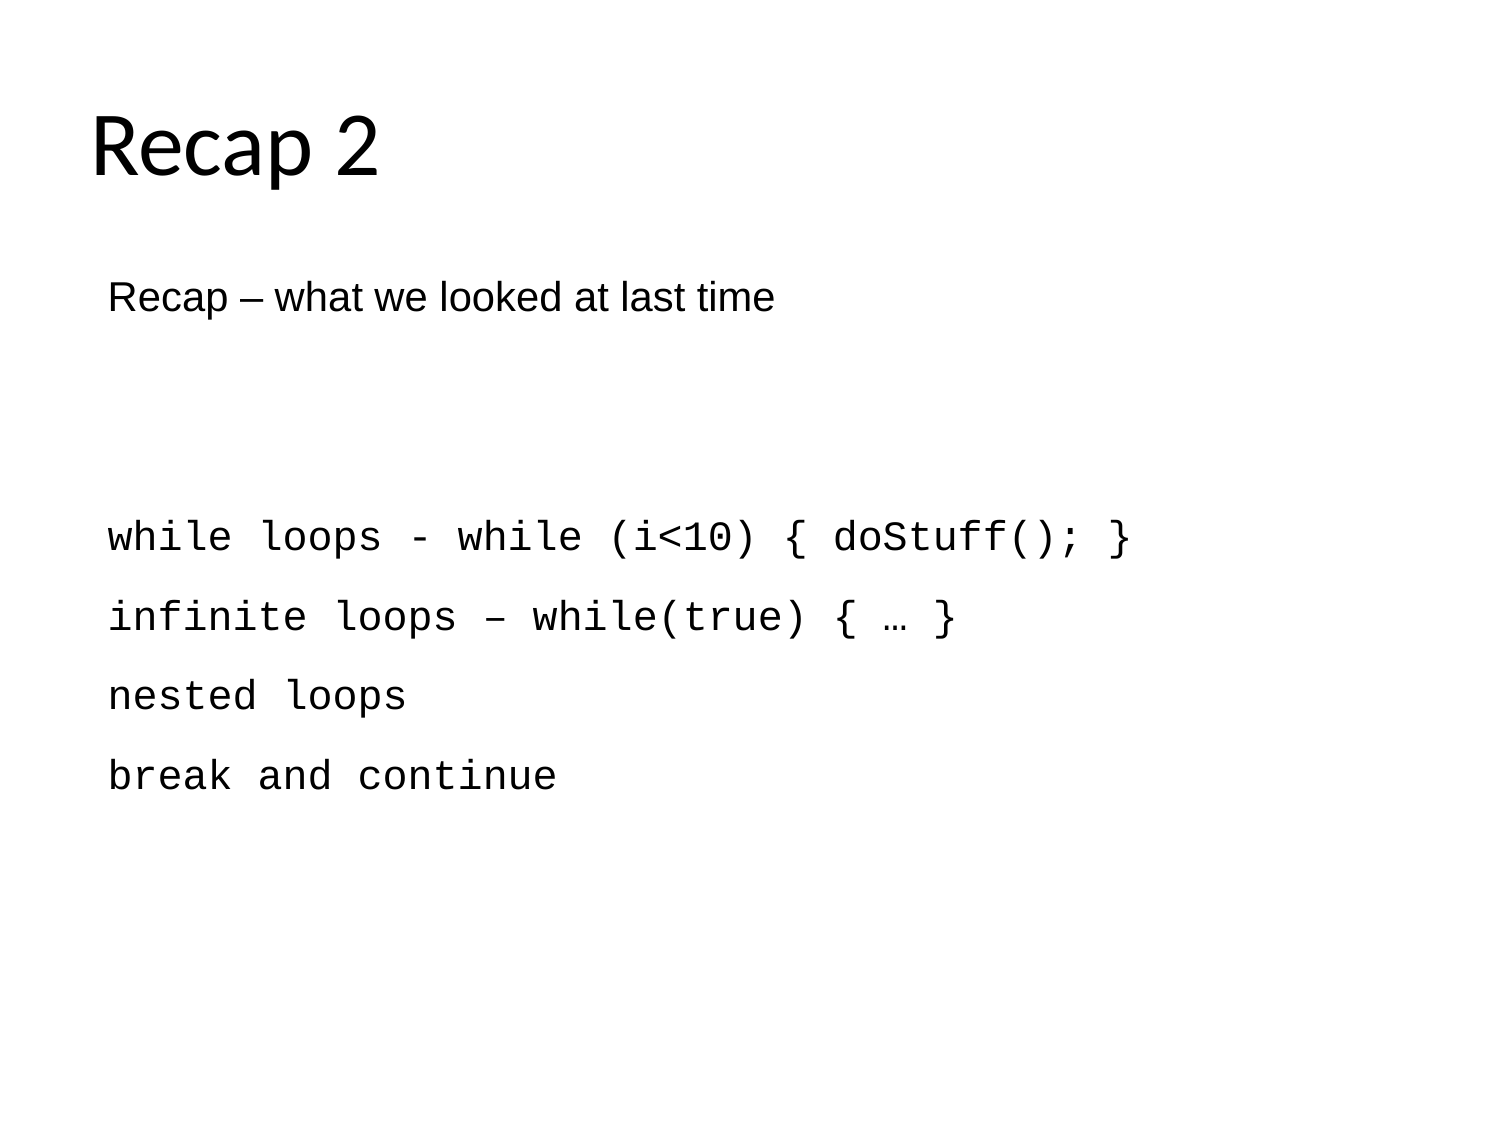

# Recap 2
Recap – what we looked at last time
while loops - while (i<10) { doStuff(); }
infinite loops – while(true) { … }
nested loops
break and continue